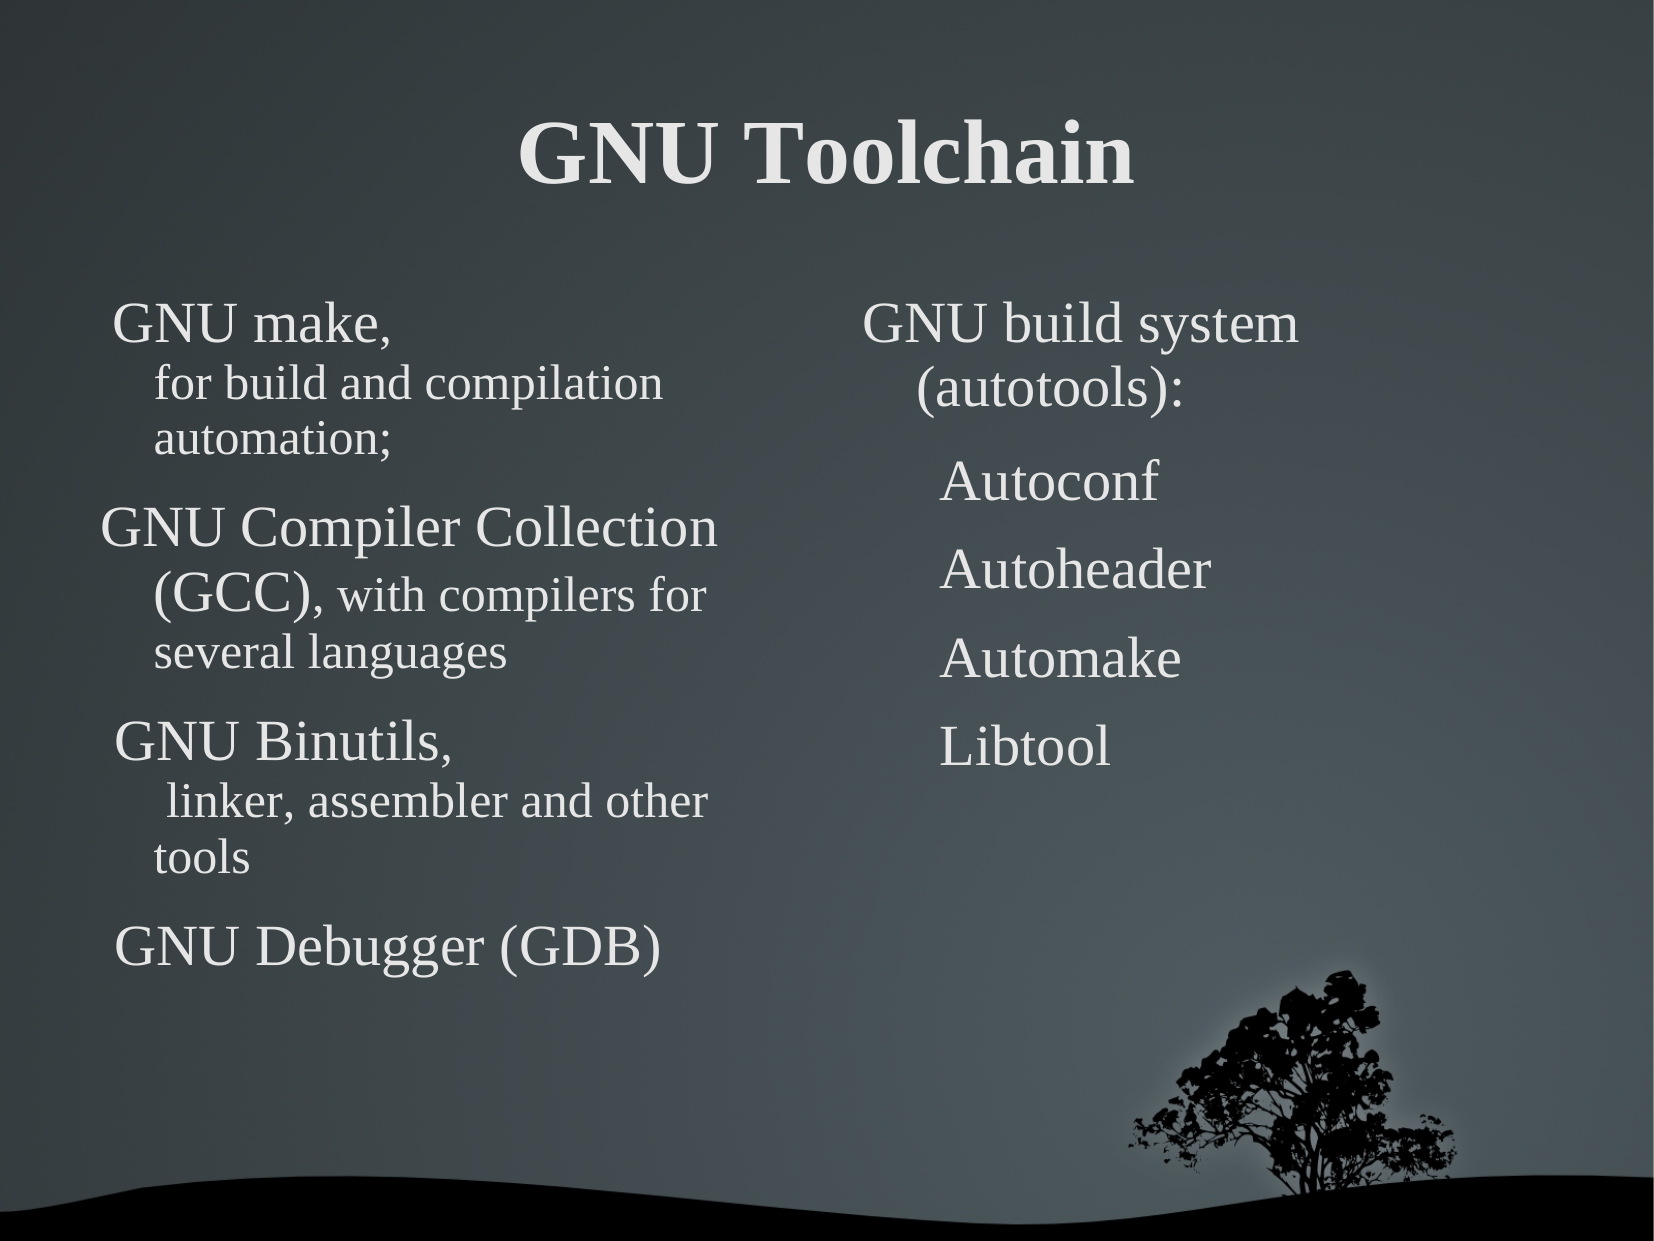

# GNU Toolchain
 GNU make,
for build and compilation automation;
GNU Compiler Collection (GCC), with compilers for several languages
 GNU Binutils,
 linker, assembler and other tools
 GNU Debugger (GDB)
GNU build system (autotools):
Autoconf
Autoheader
Automake
Libtool